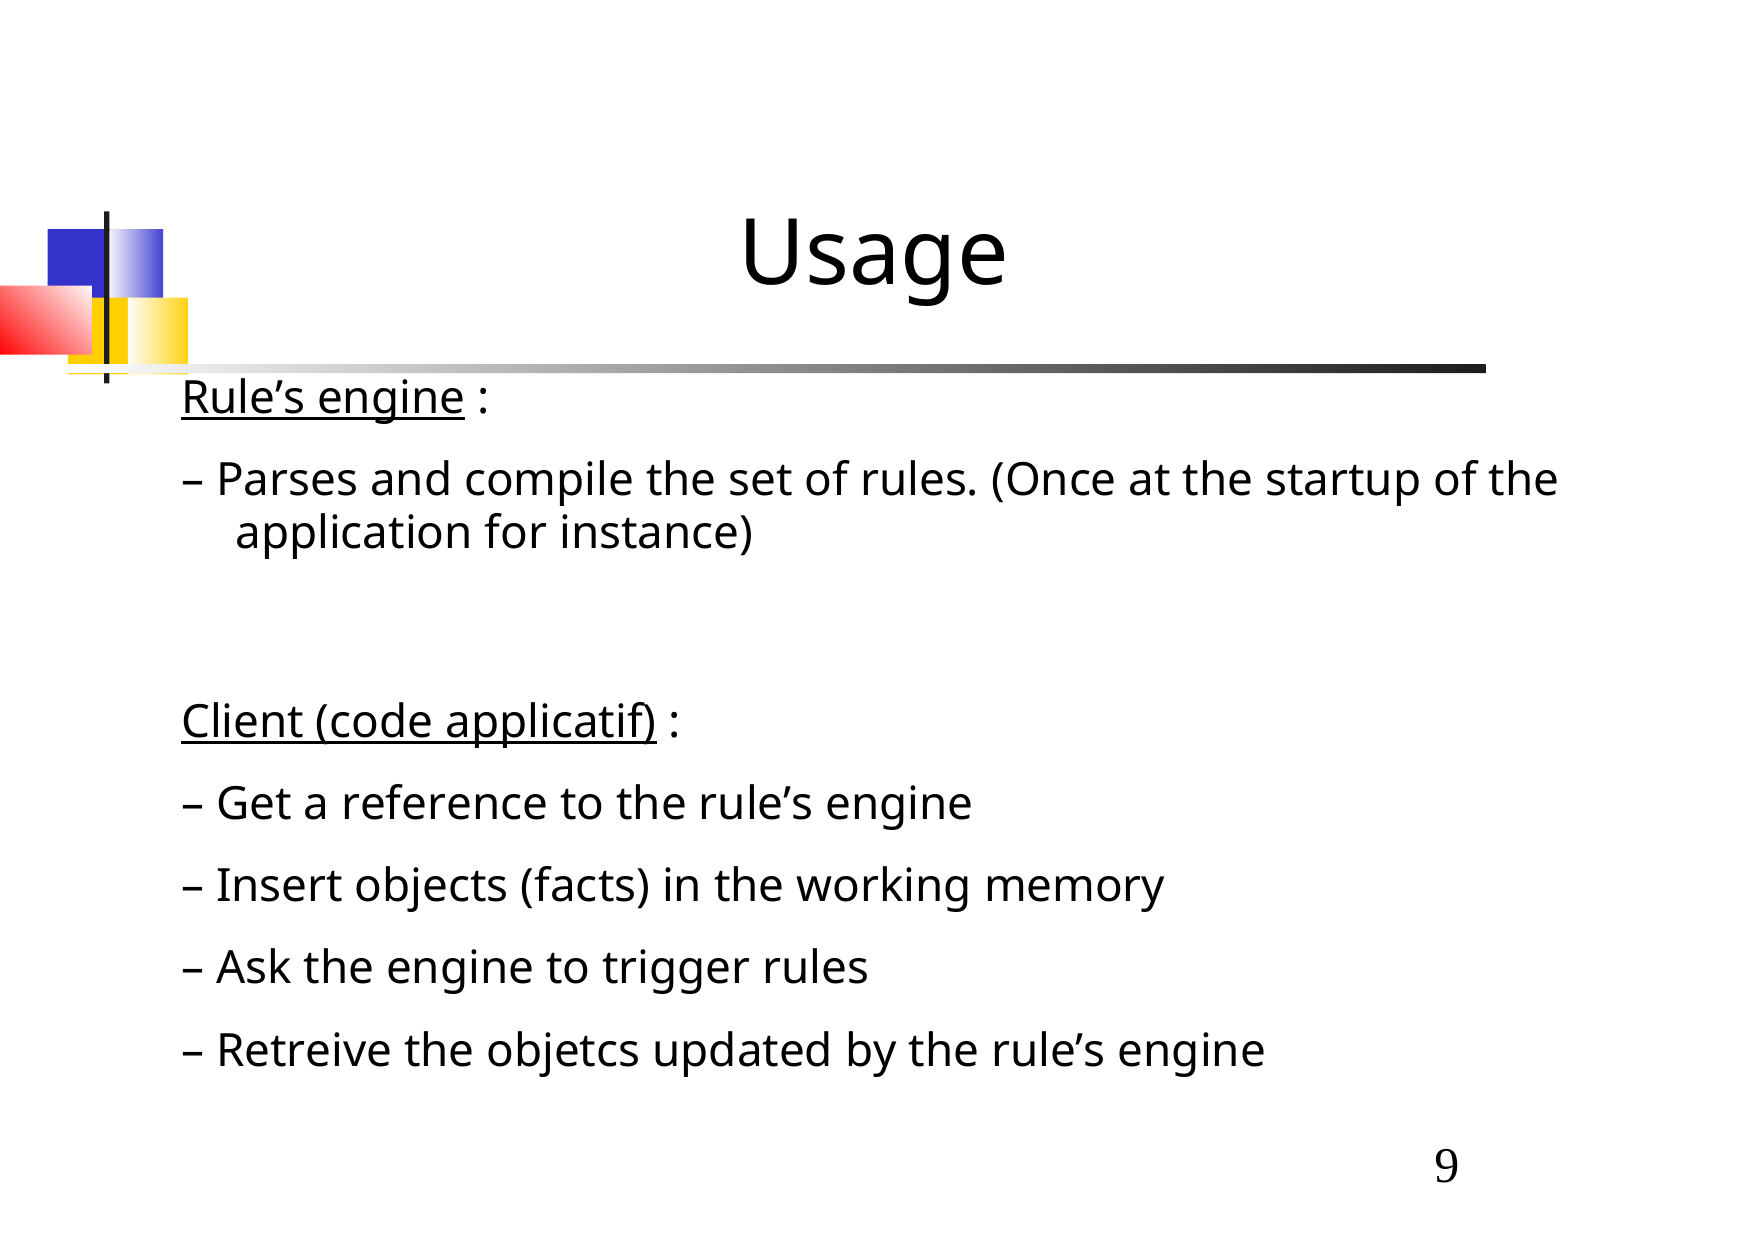

# Usage
Rule’s engine :
– Parses and compile the set of rules. (Once at the startup of the application for instance)
Client (code applicatif) :
– Get a reference to the rule’s engine
– Insert objects (facts) in the working memory
– Ask the engine to trigger rules
– Retreive the objetcs updated by the rule’s engine